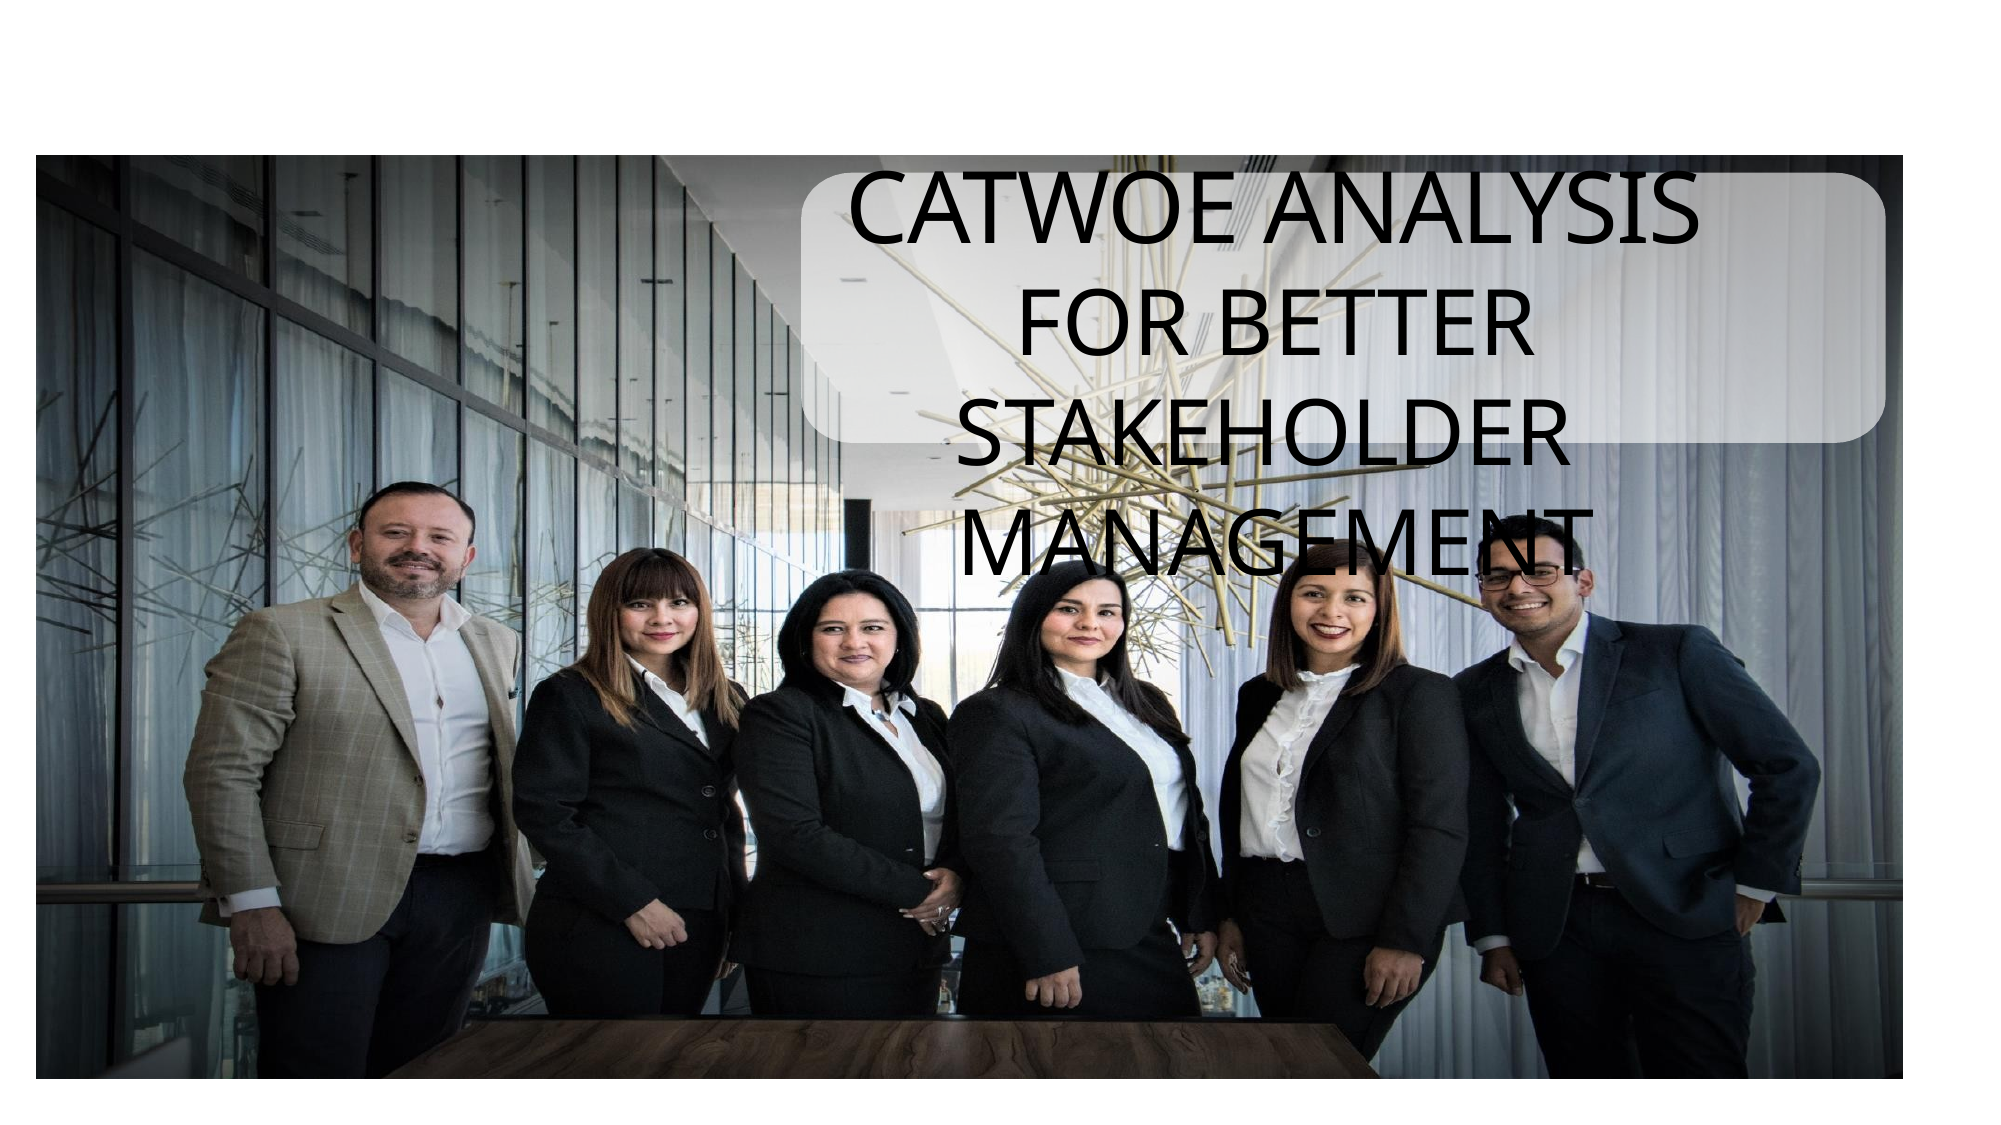

# CATWOE ANALYSIS
FOR BETTER STAKEHOLDER MANAGEMENT